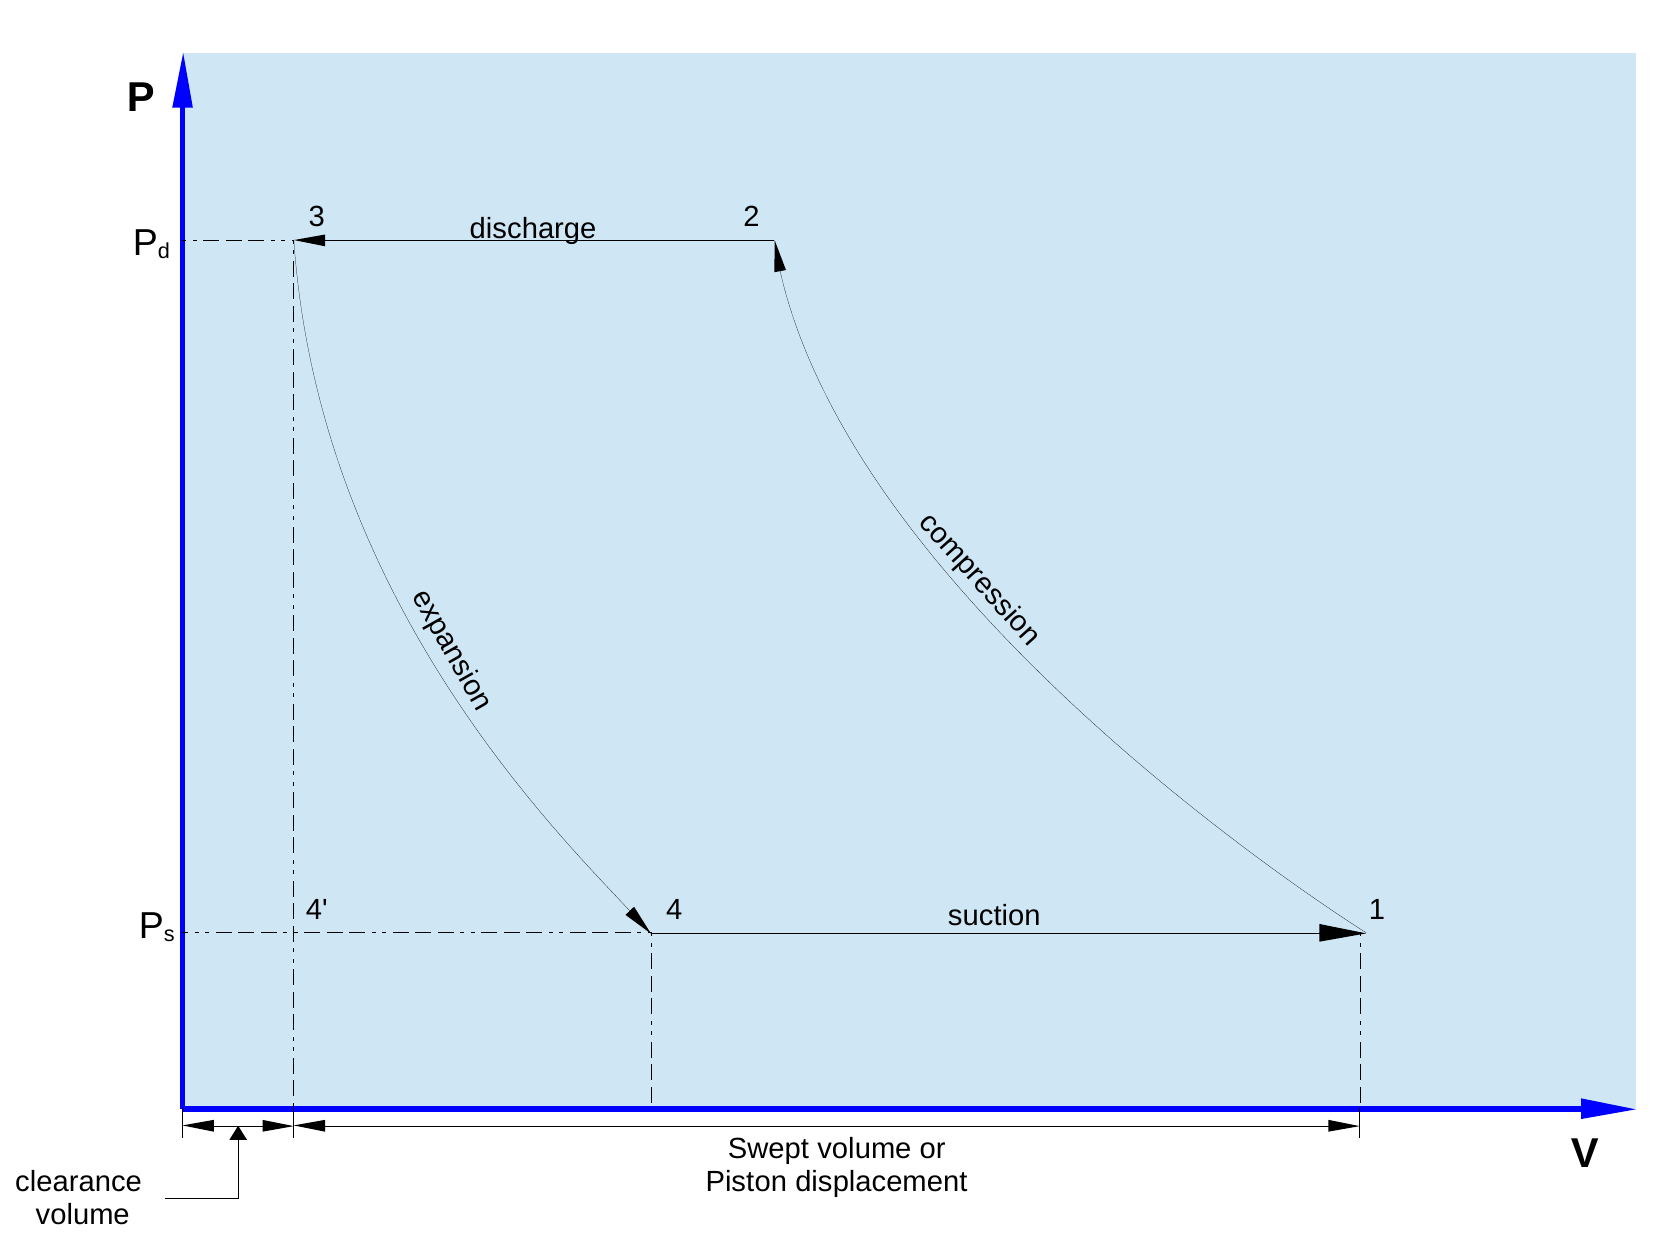

P
3
2
discharge
Pd
compression
expansion
4'
4
1
suction
Ps
V
Swept volume or
Piston displacement
clearance
volume